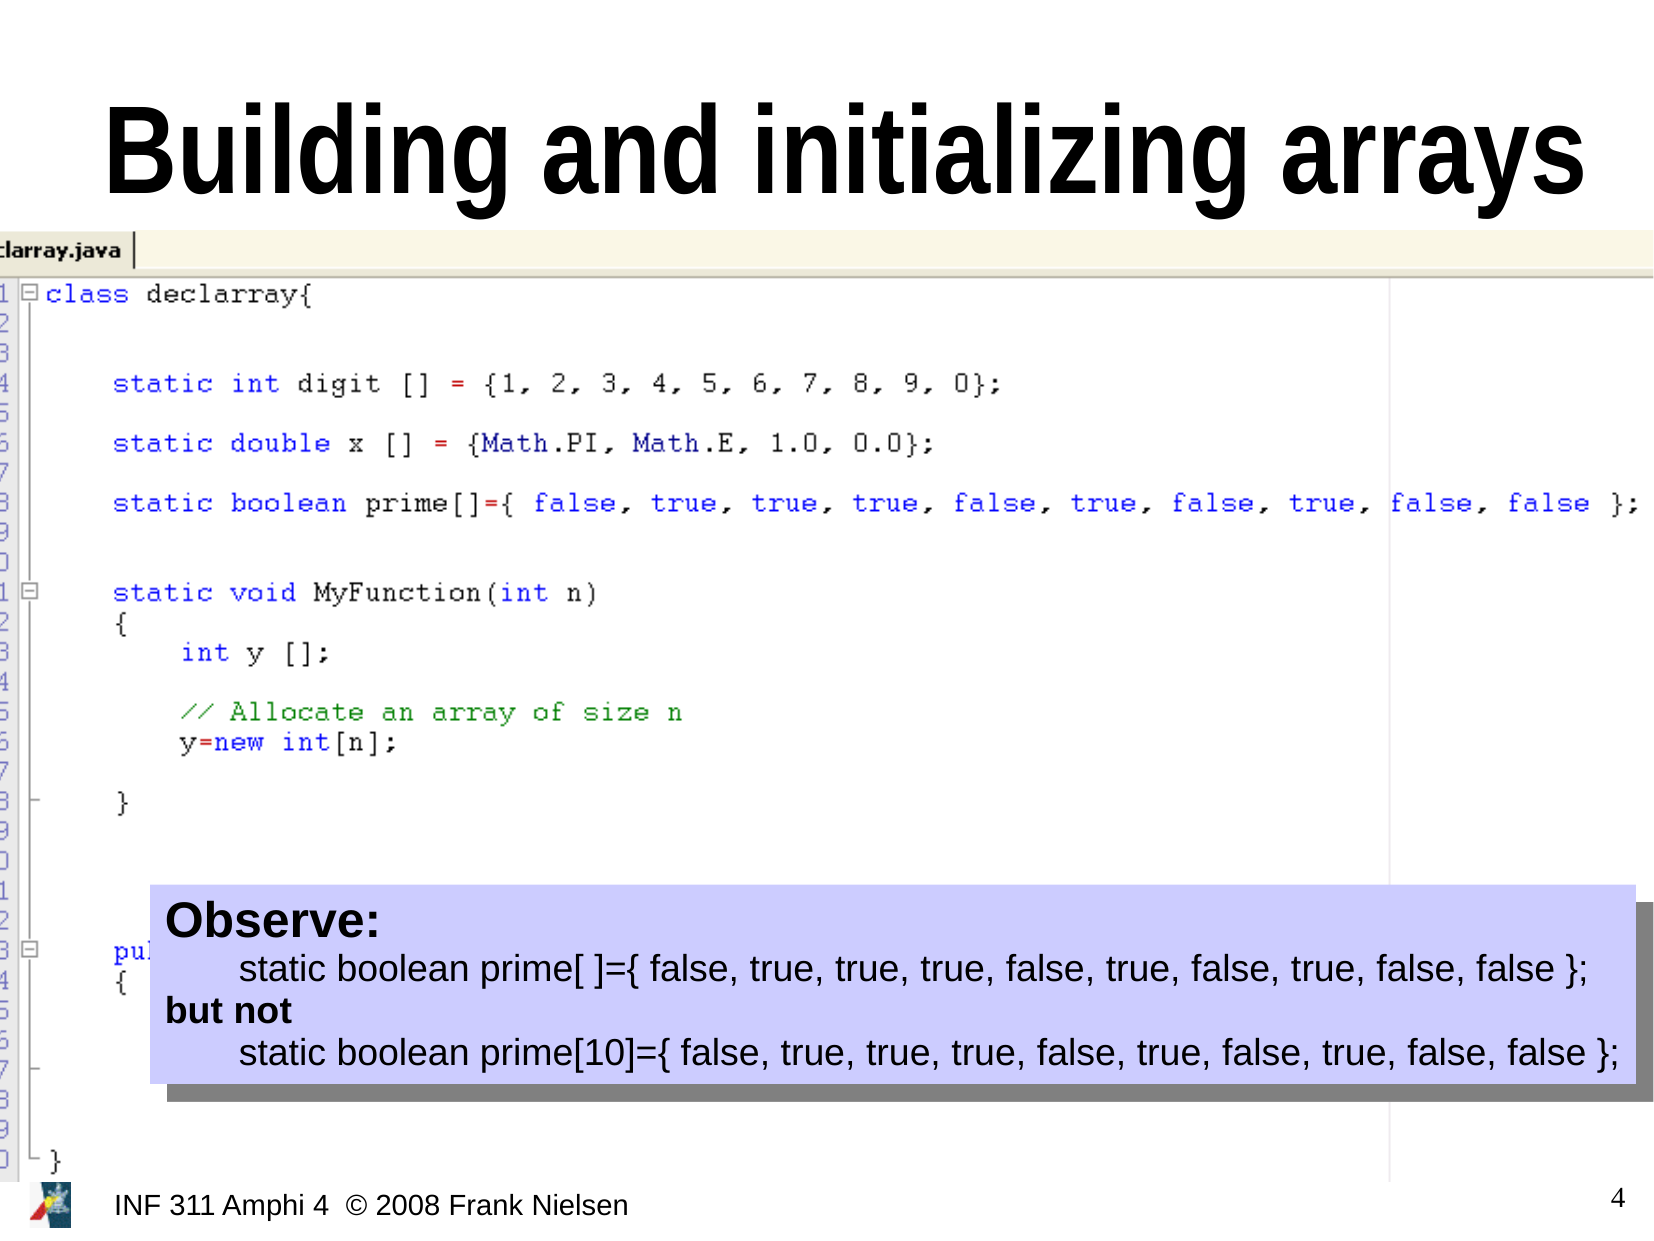

Building and initializing arrays
Observe:
	static boolean prime[ ]={ false, true, true, true, false, true, false, true, false, false };
but not
	static boolean prime[10]={ false, true, true, true, false, true, false, true, false, false };